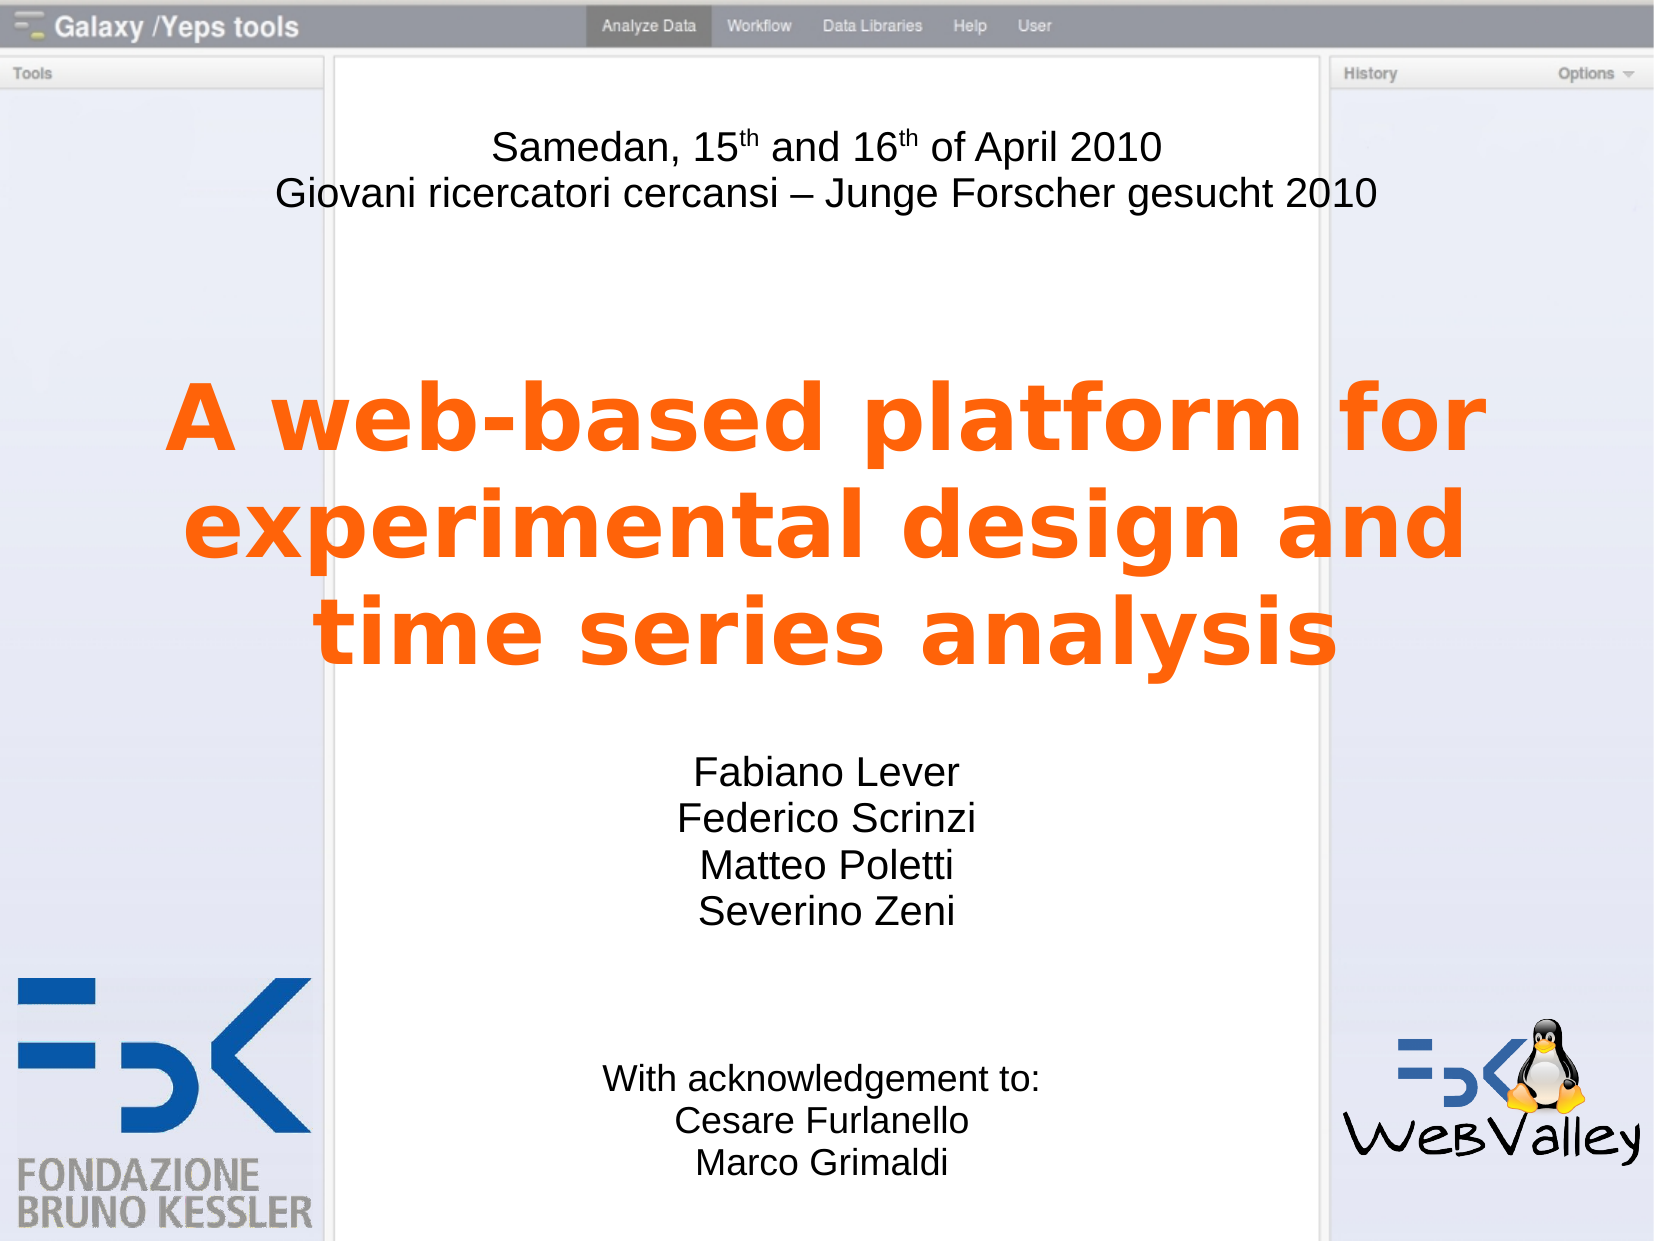

Samedan, 15th and 16th of April 2010
Giovani ricercatori cercansi – Junge Forscher gesucht 2010
# A web-based platform for experimental design and time series analysis
Fabiano Lever
Federico Scrinzi
Matteo Poletti
Severino Zeni
With acknowledgement to:
Cesare Furlanello
Marco Grimaldi